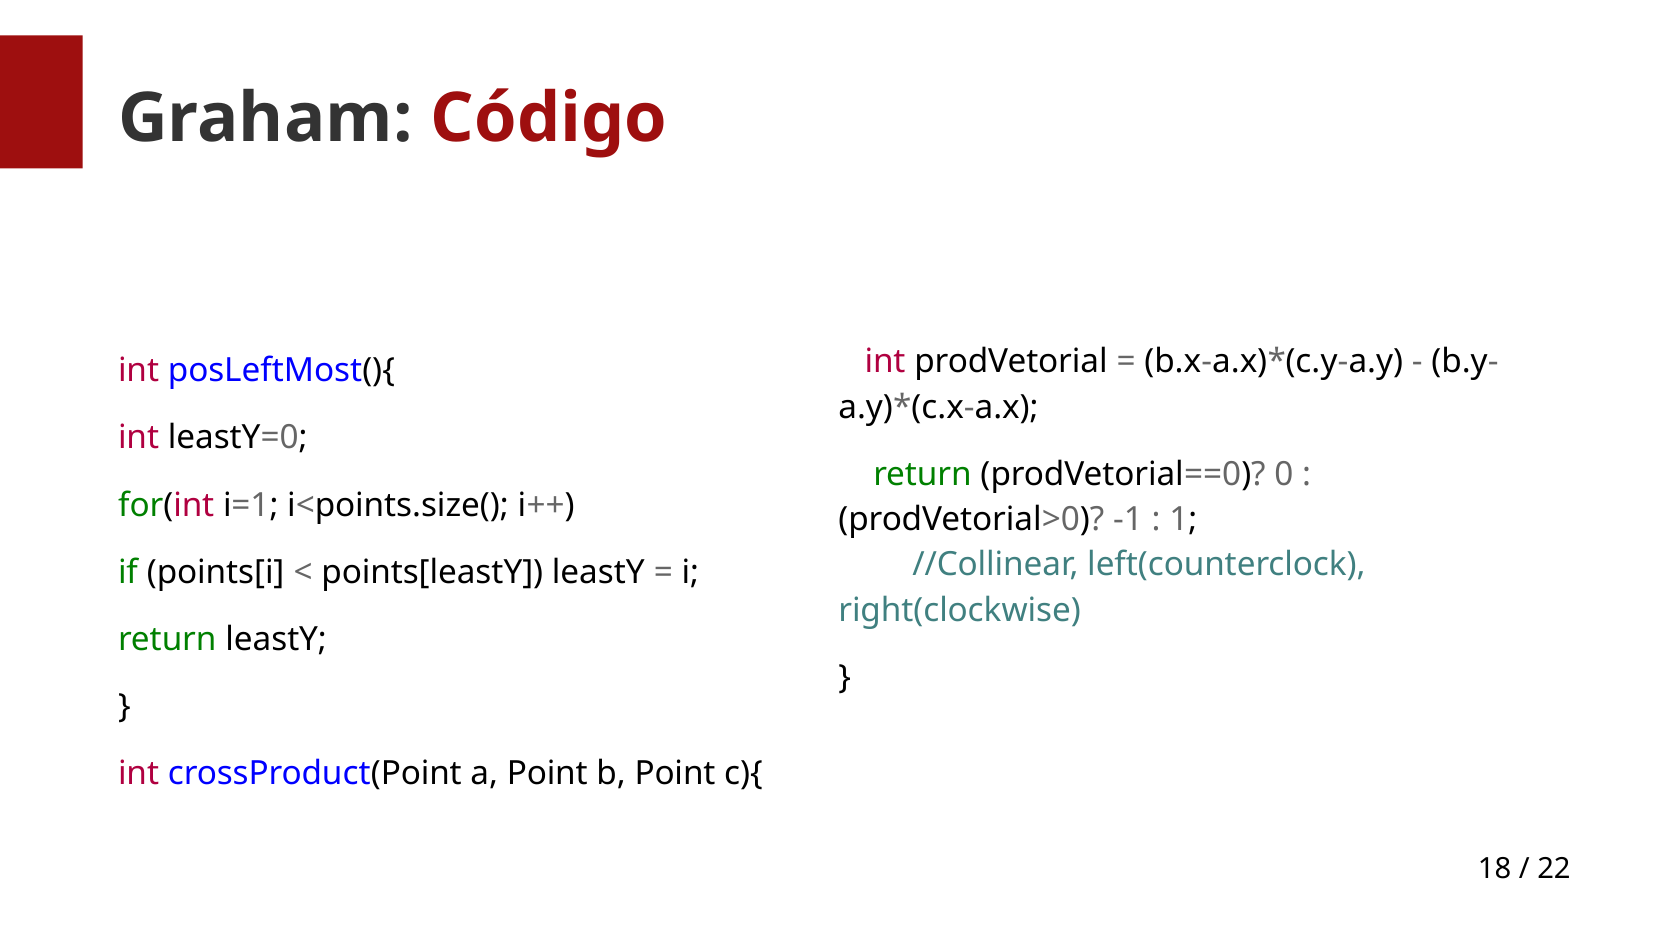

# Graham: Código
 int prodVetorial = (b.x-a.x)*(c.y-a.y) - (b.y-a.y)*(c.x-a.x);
 return (prodVetorial==0)? 0 :(prodVetorial>0)? -1 : 1;						//Collinear, left(counterclock), right(clockwise)
}
int posLeftMost(){
int leastY=0;
for(int i=1; i<points.size(); i++)
if (points[i] < points[leastY]) leastY = i;
return leastY;
}
int crossProduct(Point a, Point b, Point c){
18